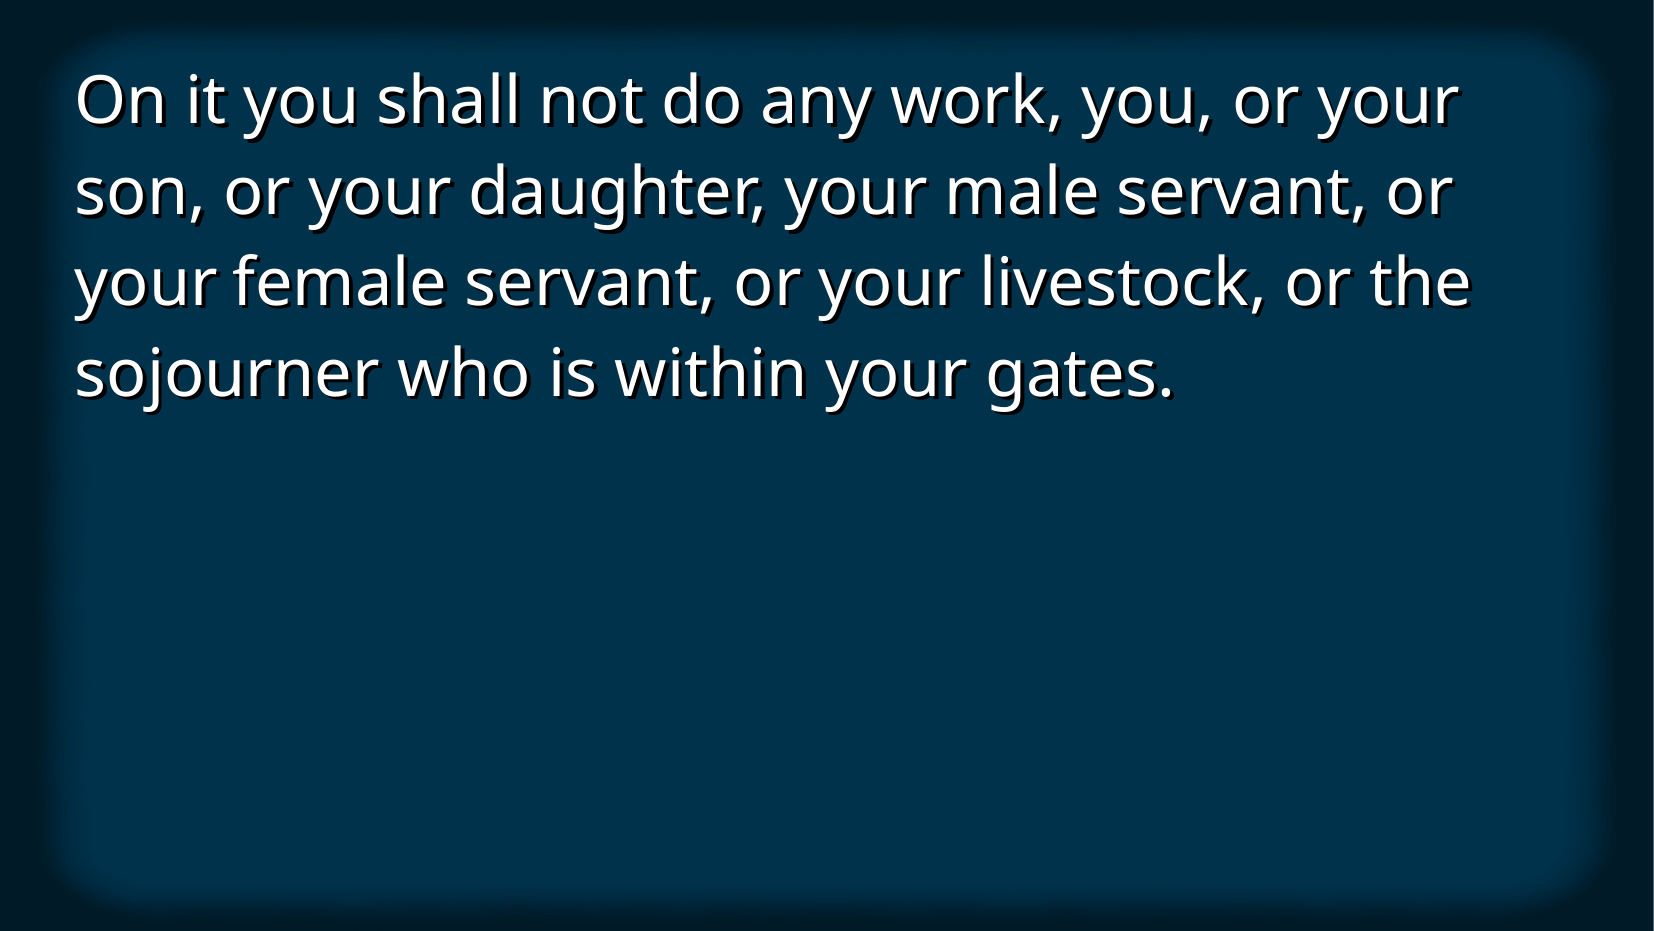

On it you shall not do any work, you, or your son, or your daughter, your male servant, or your female servant, or your livestock, or the sojourner who is within your gates.